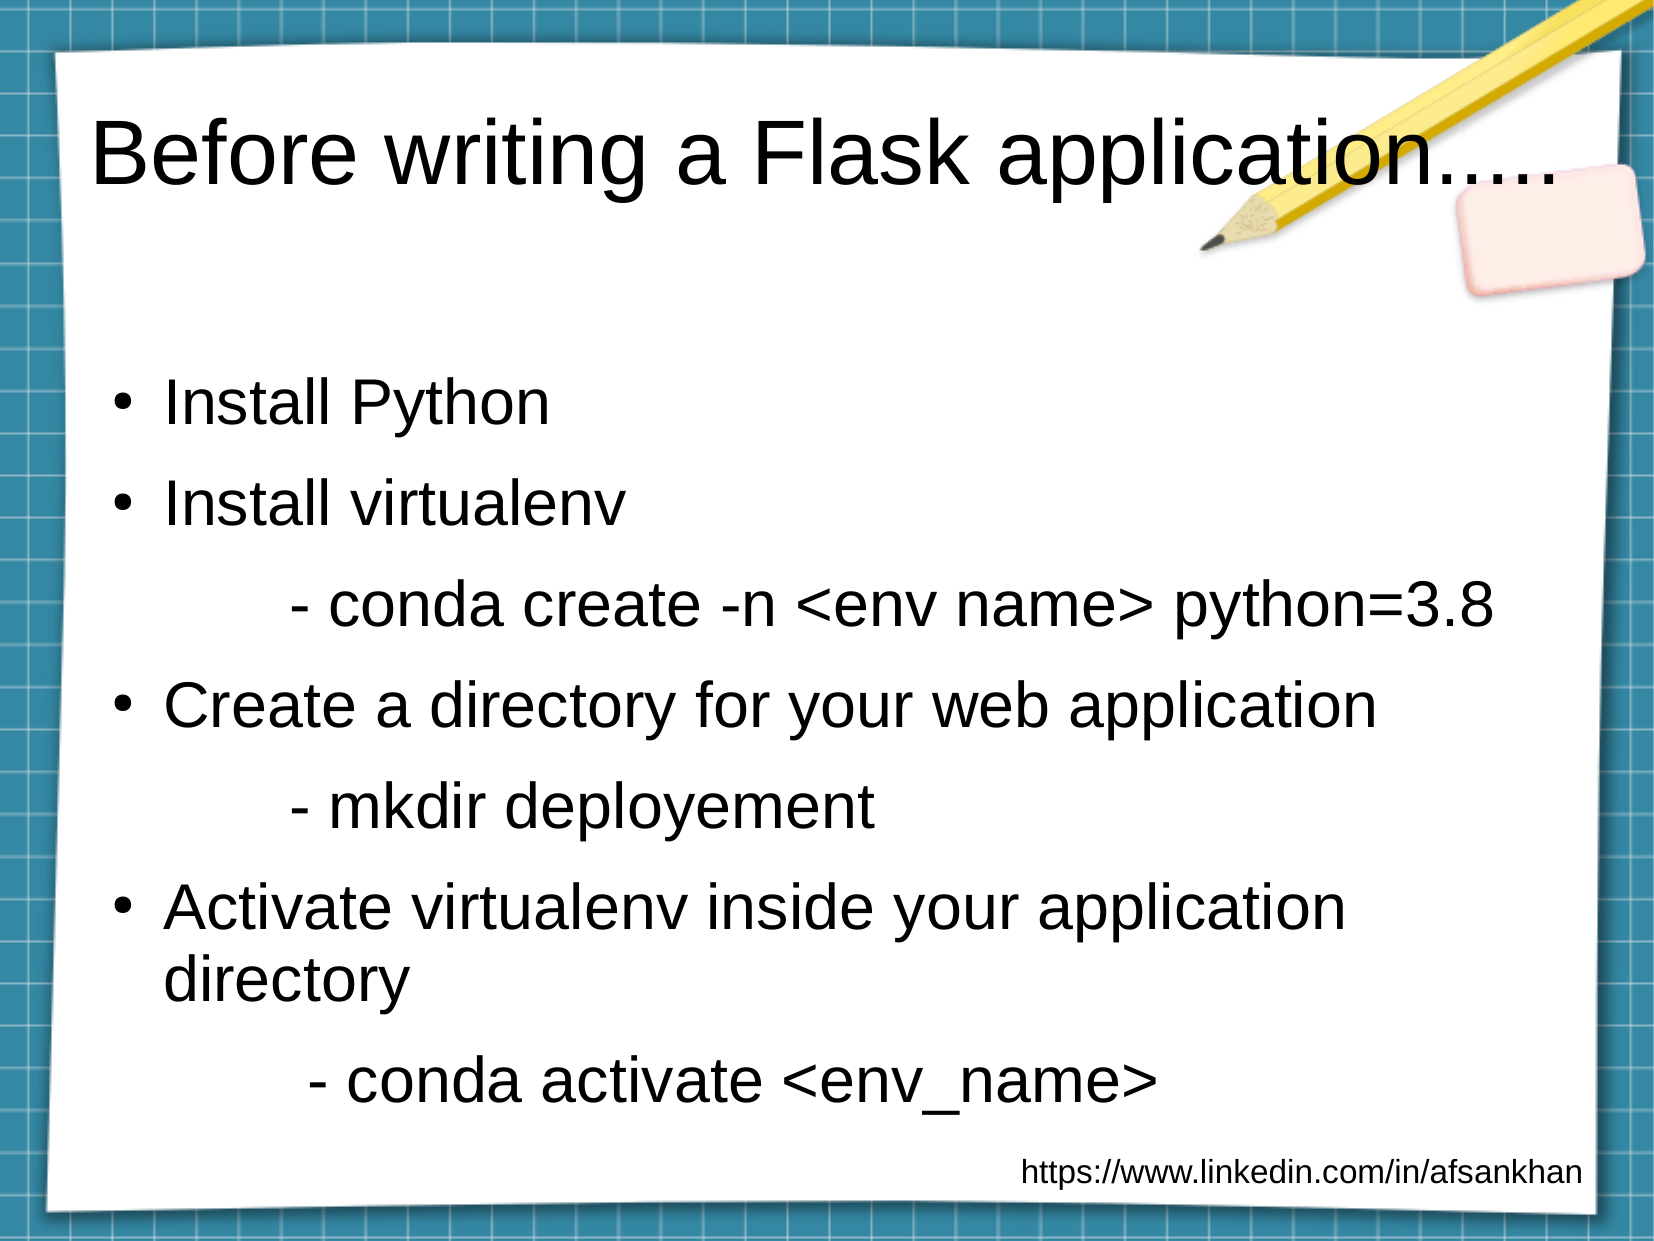

# Before writing a Flask application.....
Install Python
Install virtualenv
 - conda create -n <env name> python=3.8
Create a directory for your web application
 - mkdir deployement
Activate virtualenv inside your application directory
 - conda activate <env_name>
https://www.linkedin.com/in/afsankhan